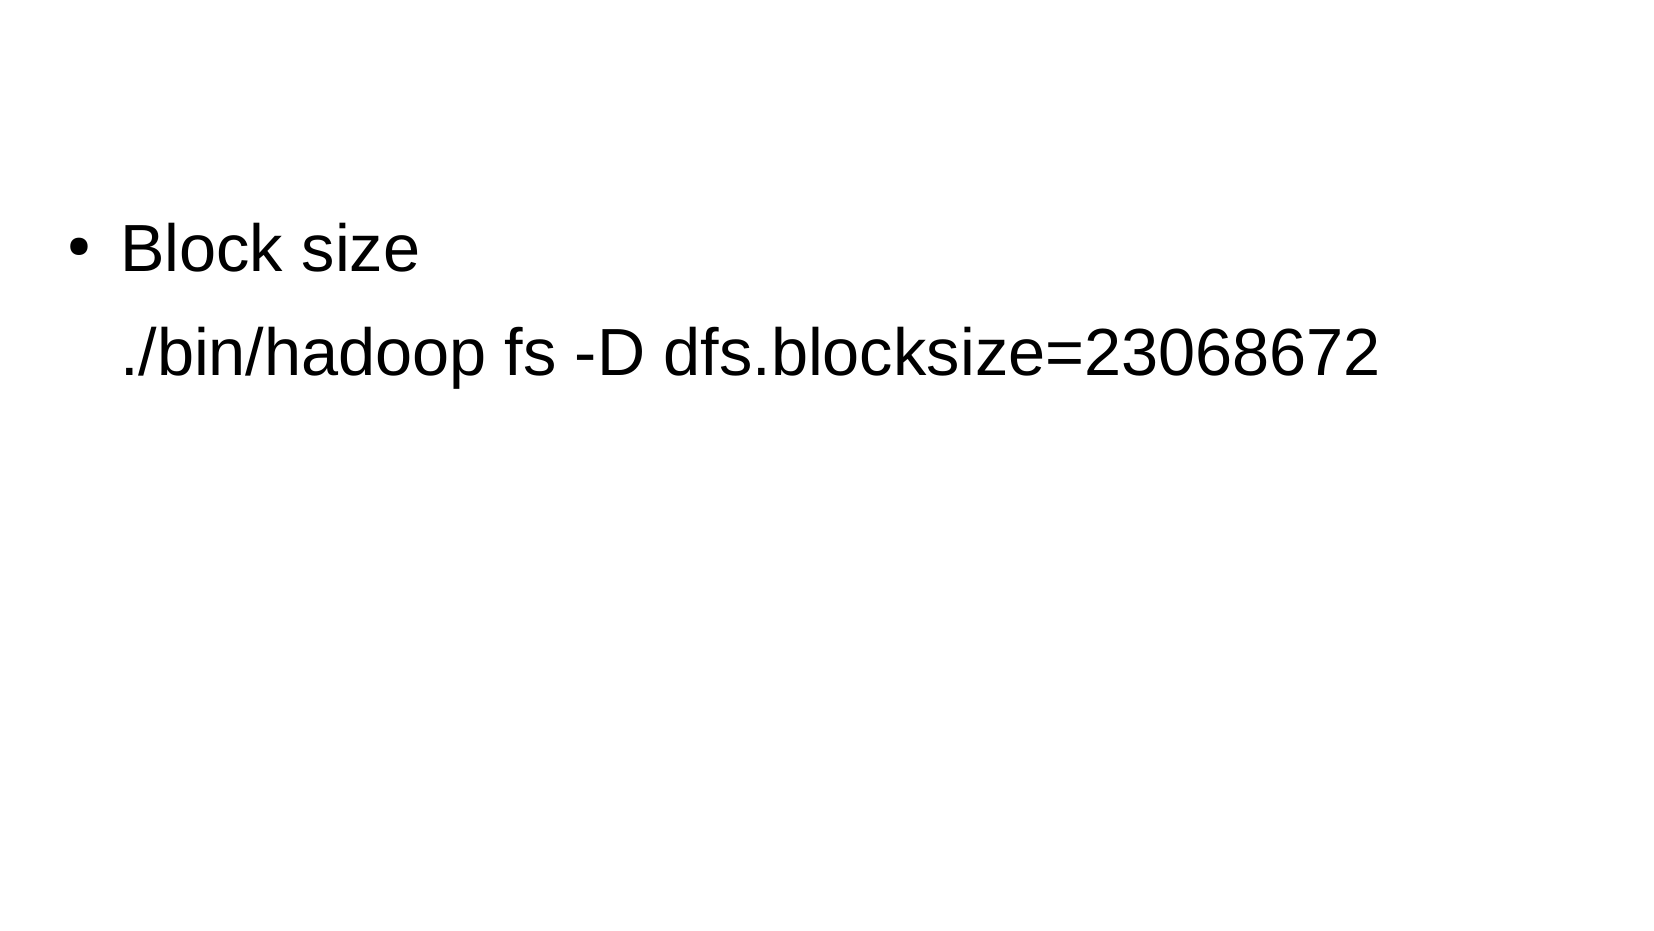

#
Block size
./bin/hadoop fs -D dfs.blocksize=23068672